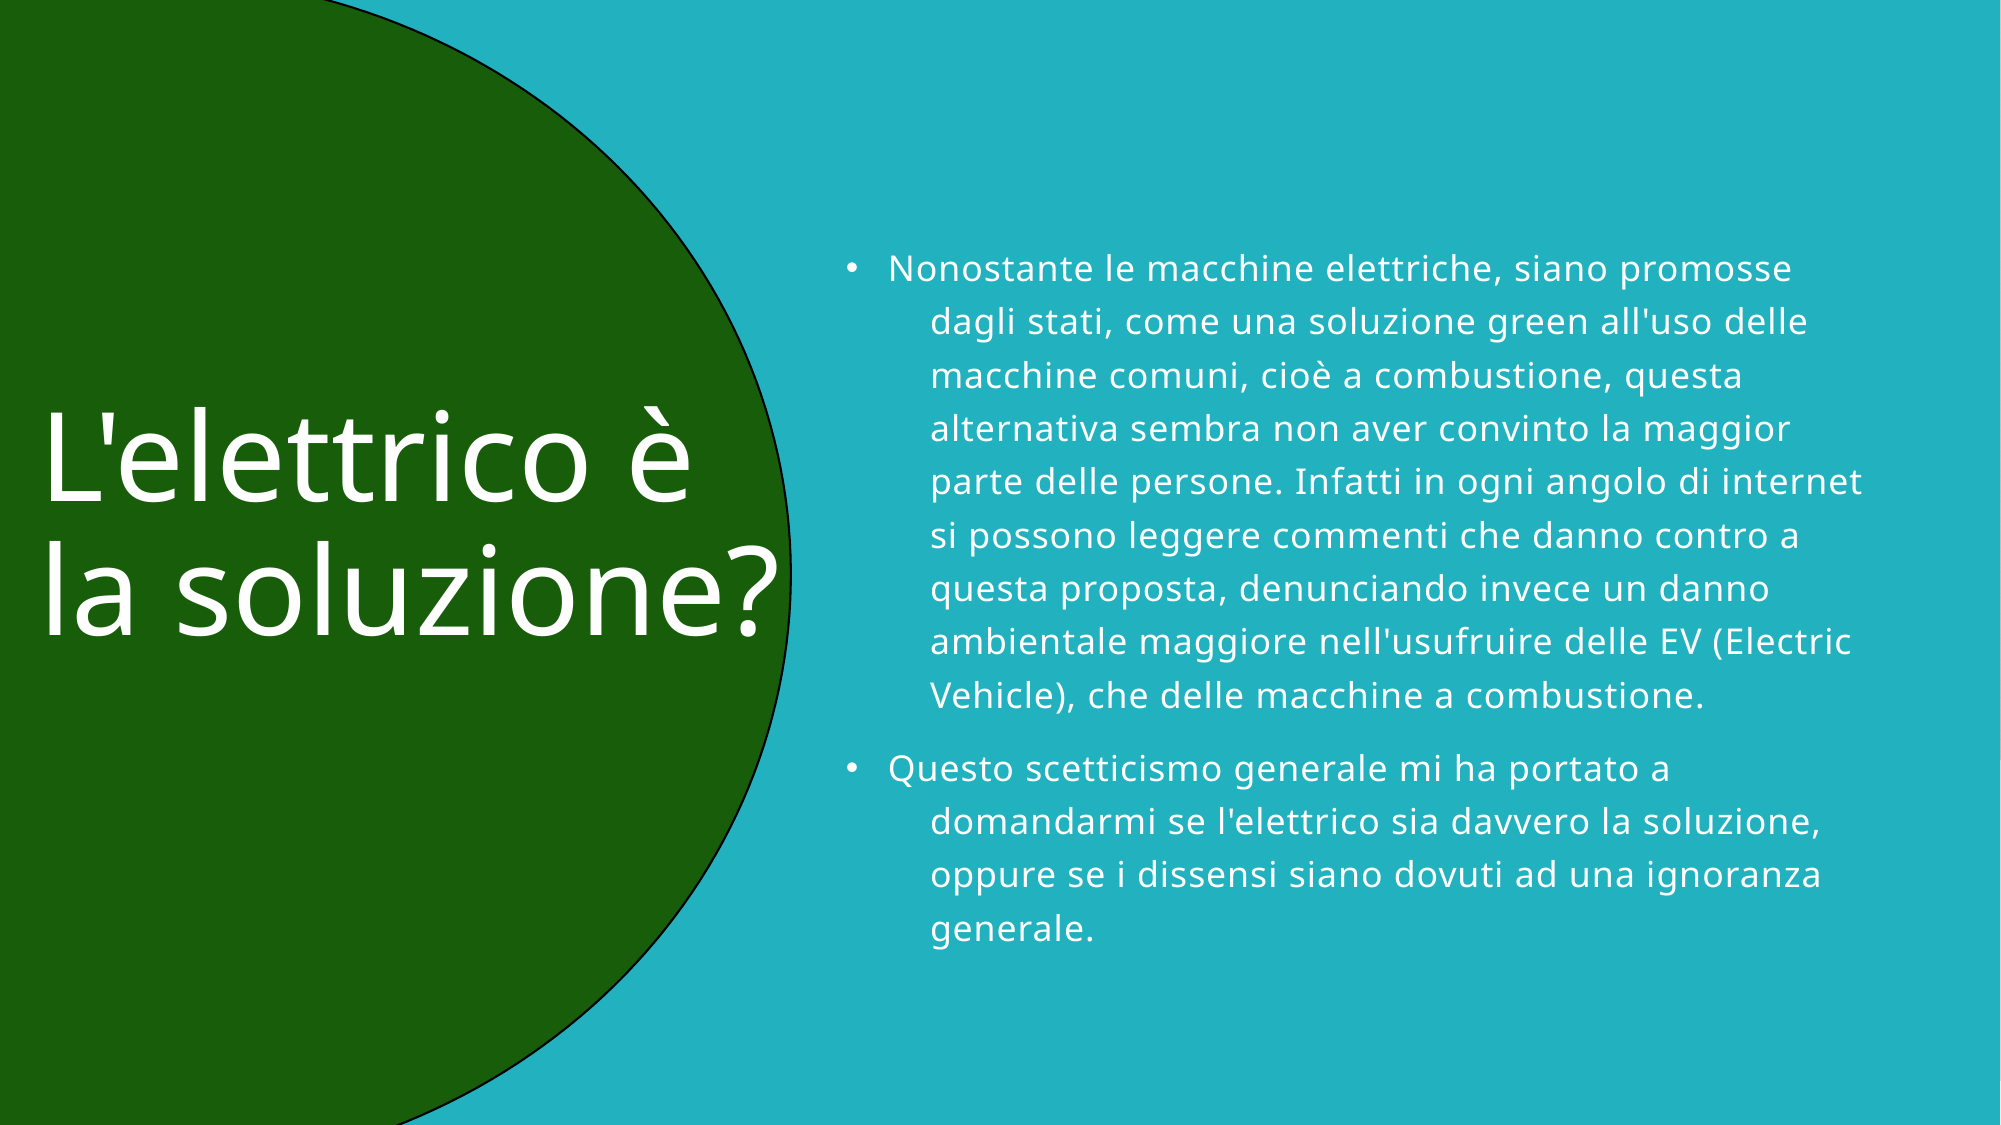

Nonostante le macchine elettriche, siano promosse dagli stati, come una soluzione green all'uso delle macchine comuni, cioè a combustione, questa alternativa sembra non aver convinto la maggior parte delle persone. Infatti in ogni angolo di internet si possono leggere commenti che danno contro a questa proposta, denunciando invece un danno ambientale maggiore nell'usufruire delle EV (Electric Vehicle), che delle macchine a combustione.
Questo scetticismo generale mi ha portato a domandarmi se l'elettrico sia davvero la soluzione, oppure se i dissensi siano dovuti ad una ignoranza generale.
# L'elettrico è la soluzione?